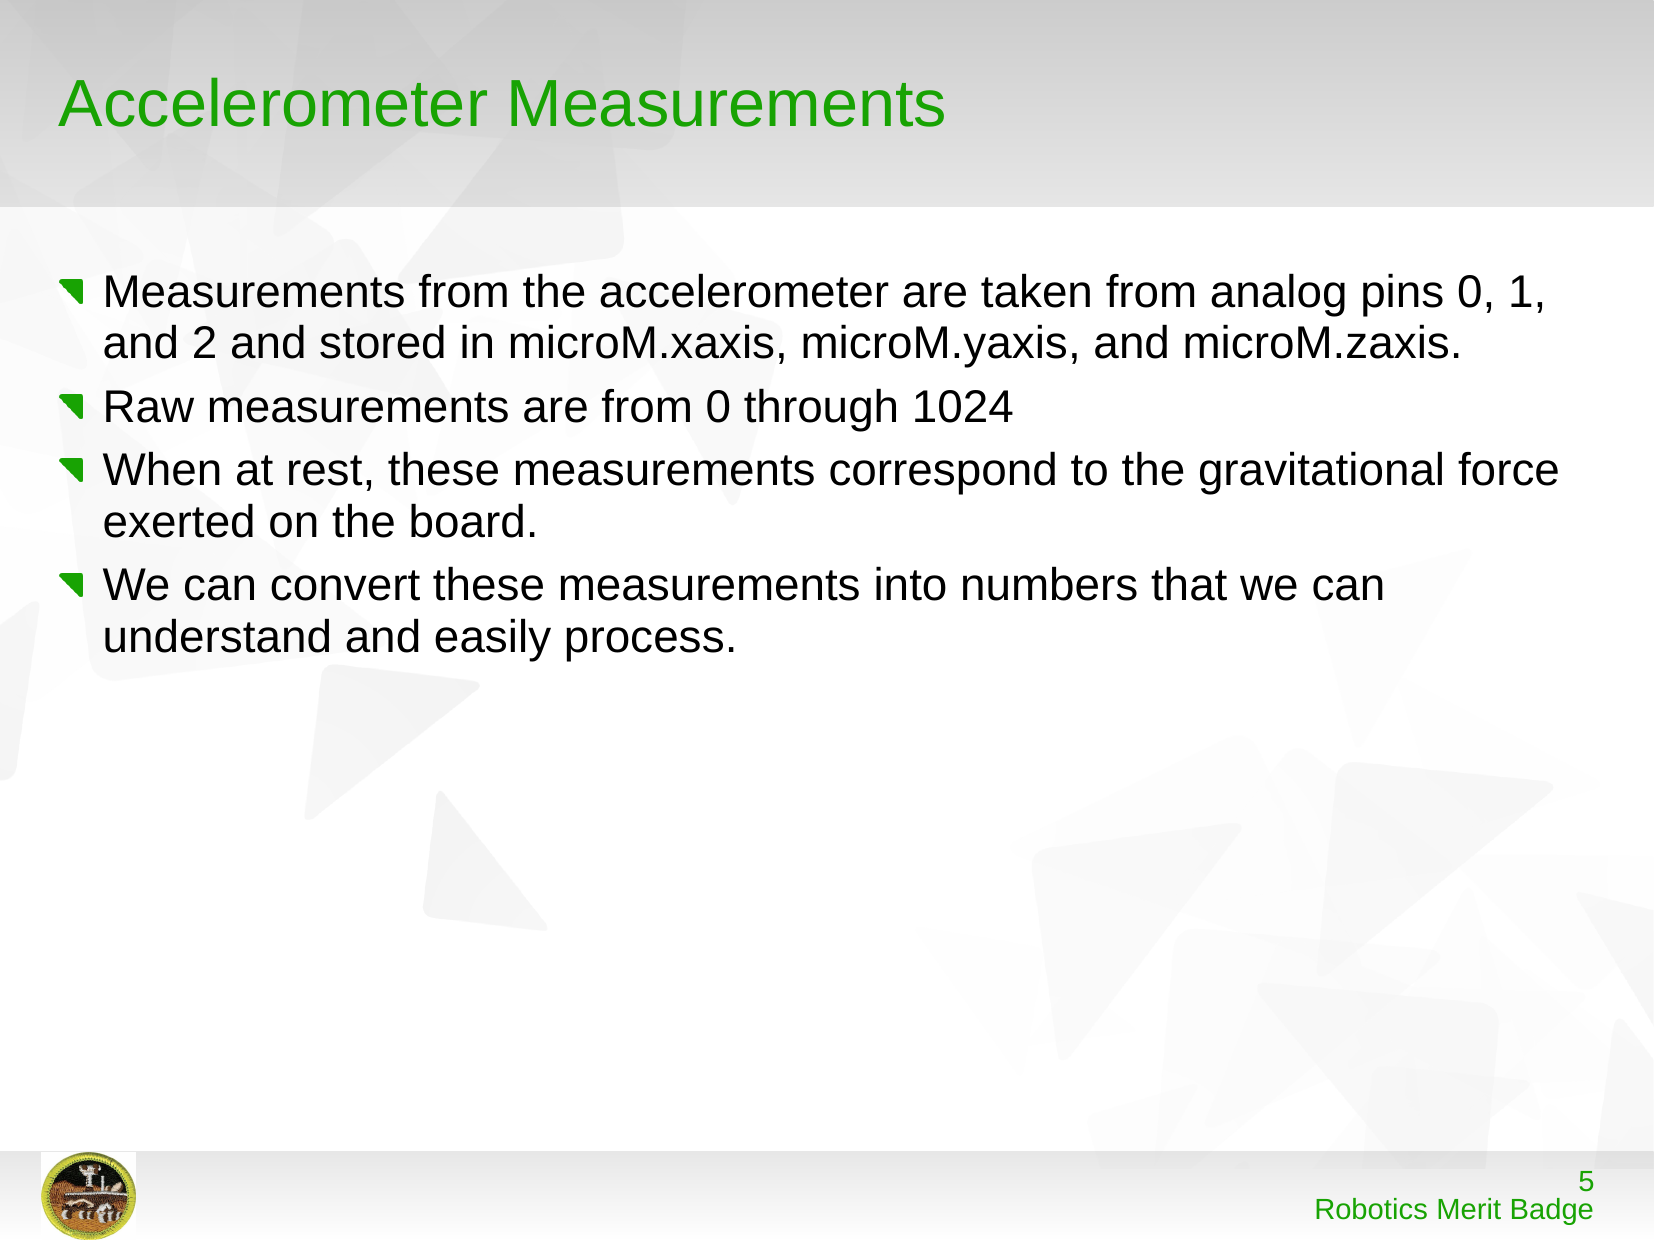

# Accelerometer Measurements
Measurements from the accelerometer are taken from analog pins 0, 1, and 2 and stored in microM.xaxis, microM.yaxis, and microM.zaxis.
Raw measurements are from 0 through 1024
When at rest, these measurements correspond to the gravitational force exerted on the board.
We can convert these measurements into numbers that we can understand and easily process.
5
Robotics Merit Badge